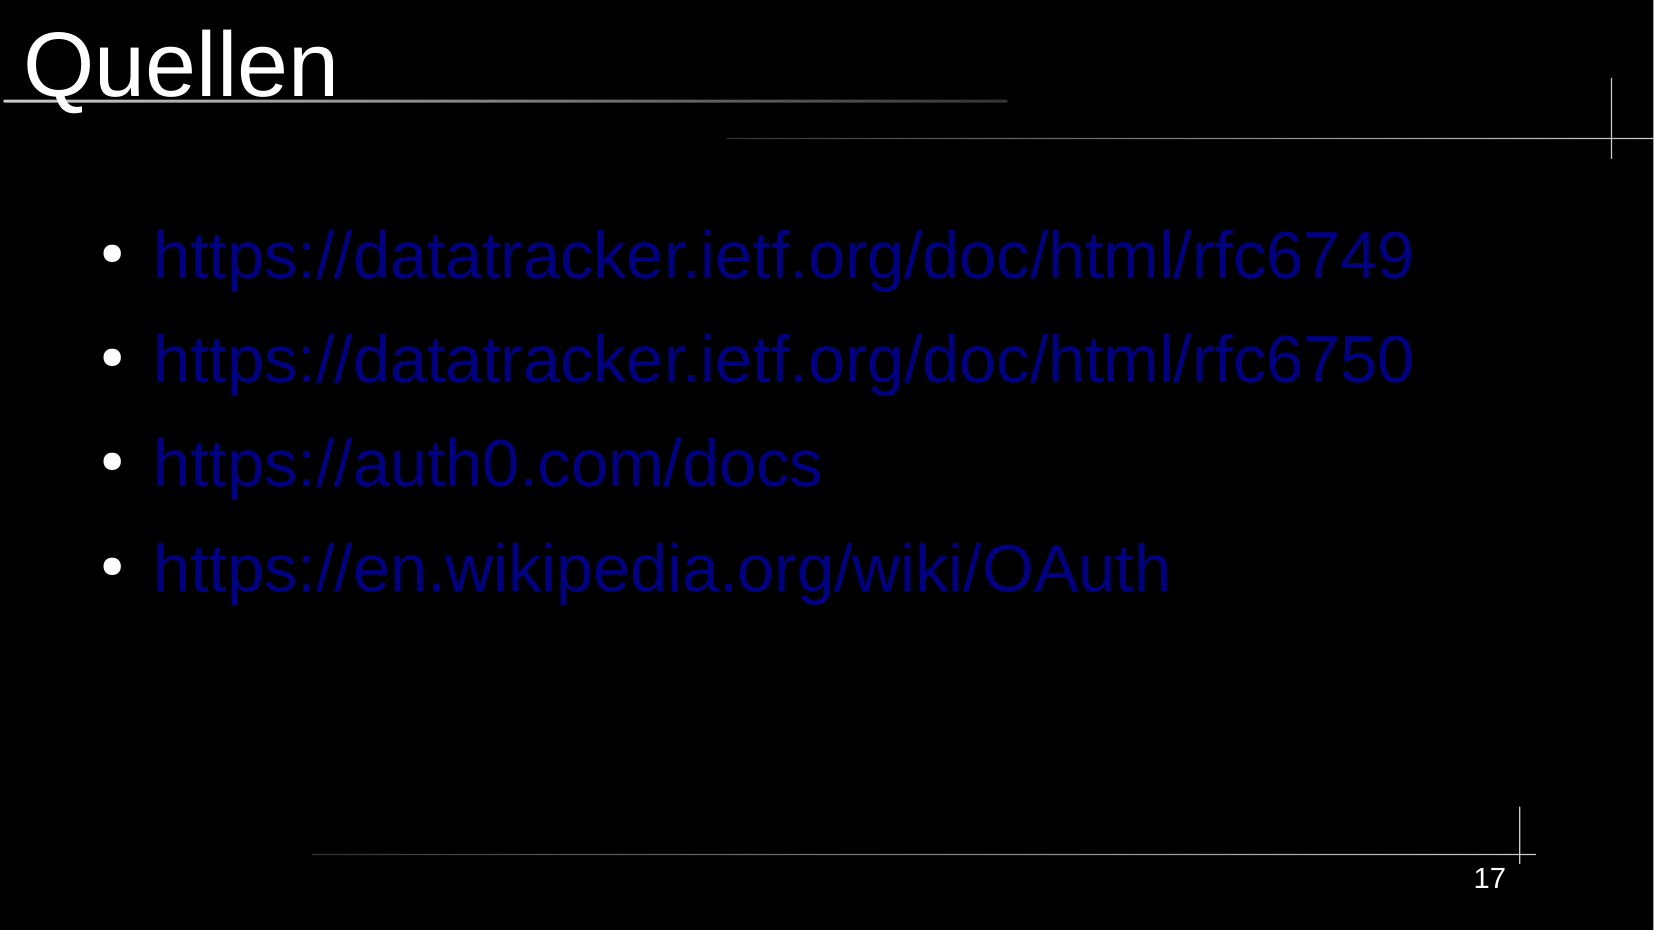

# Quellen
https://datatracker.ietf.org/doc/html/rfc6749
https://datatracker.ietf.org/doc/html/rfc6750
https://auth0.com/docs
https://en.wikipedia.org/wiki/OAuth
17